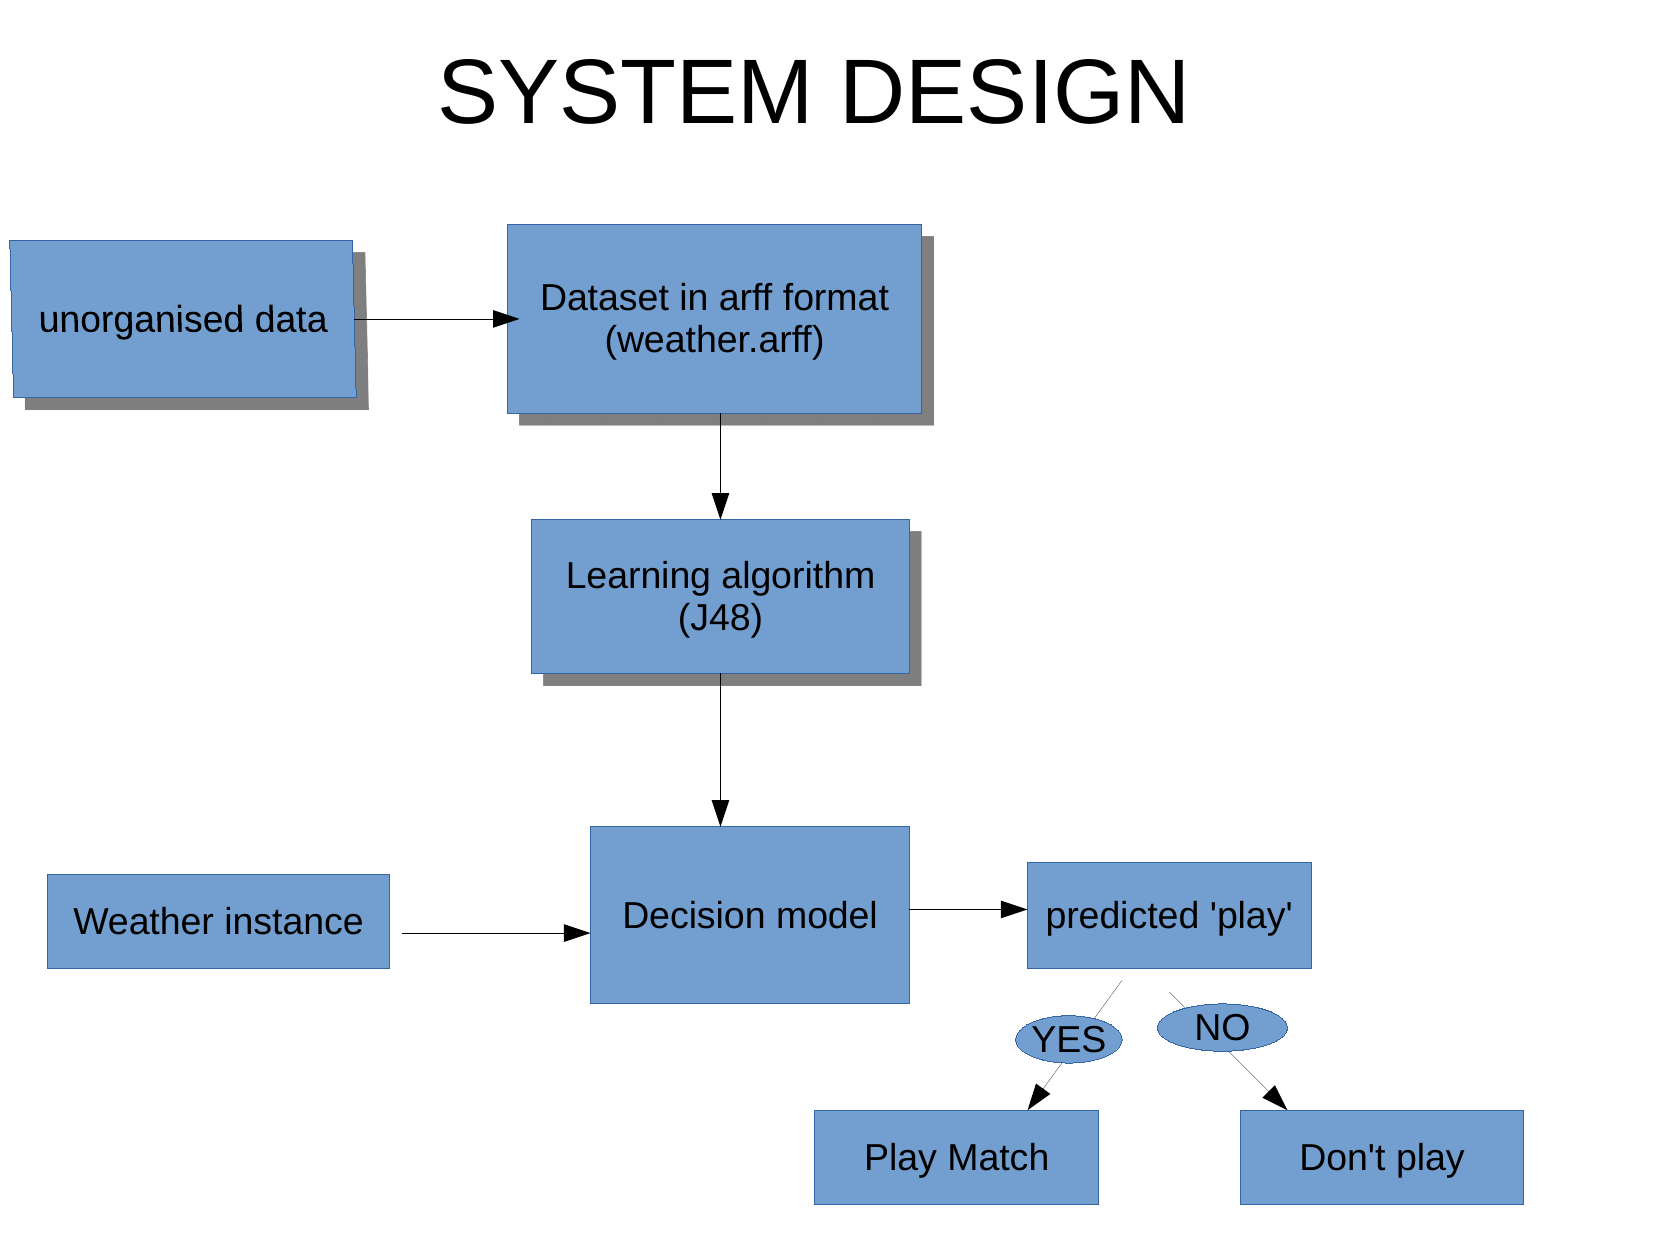

# SYSTEM DESIGN
Dataset in arff format
(weather.arff)
unorganised data
Learning algorithm
(J48)
Decision model
predicted 'play'
Weather instance
NO
YES
Play Match
Don't play